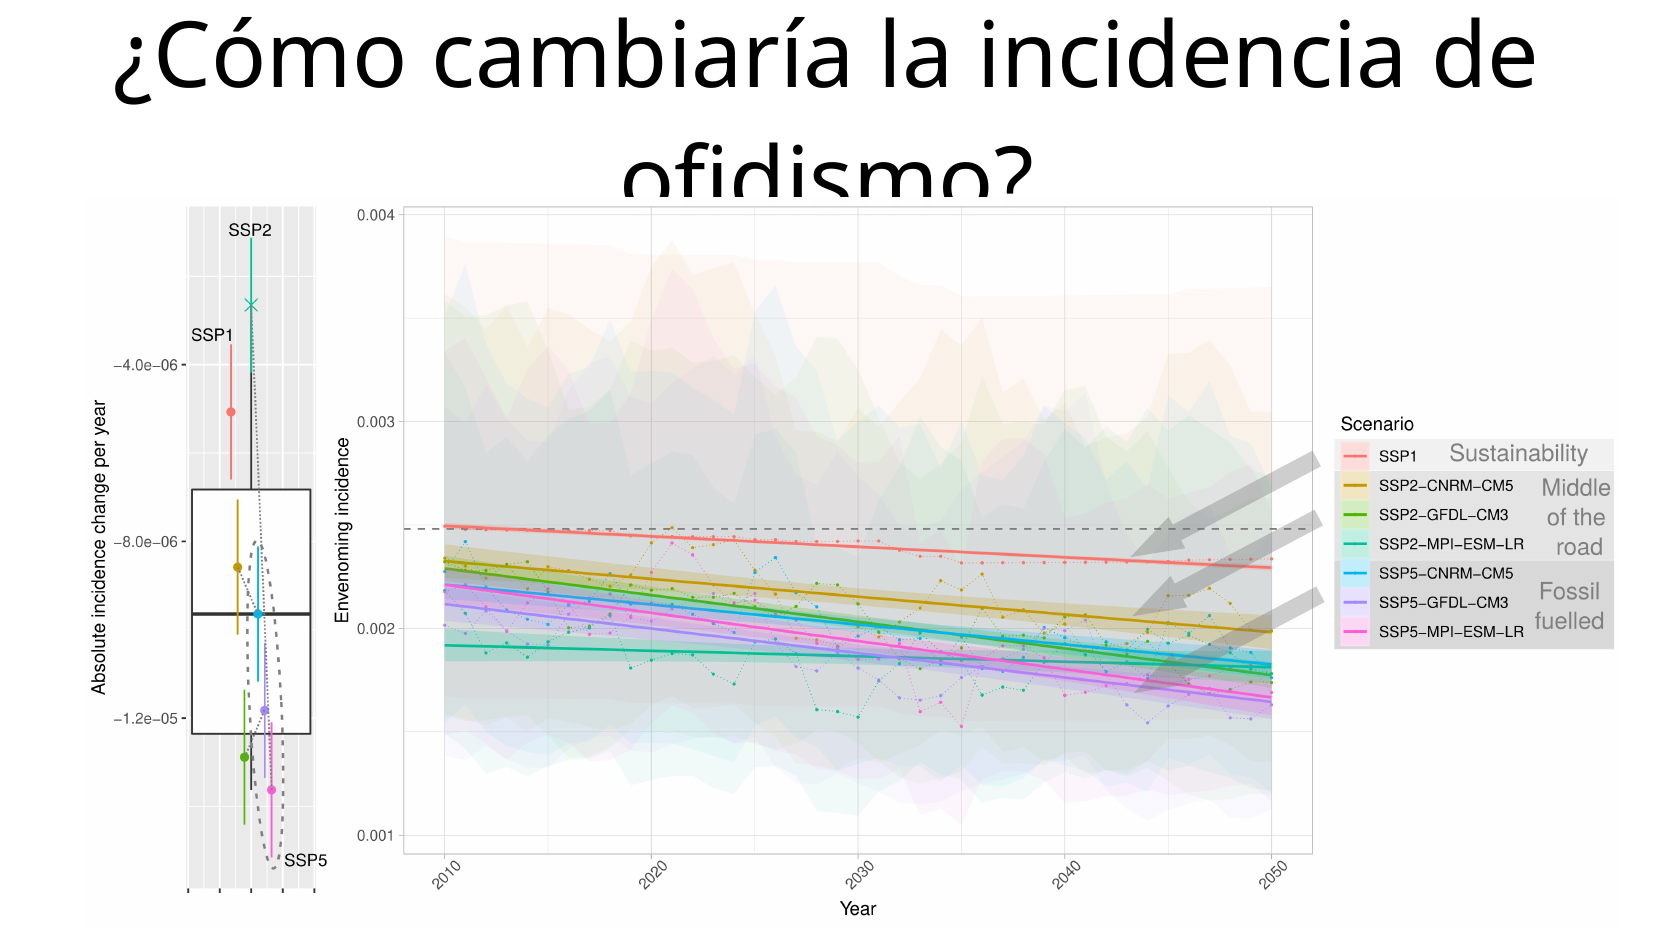

# ¿Cómo cambiaría la incidencia de ofidismo?